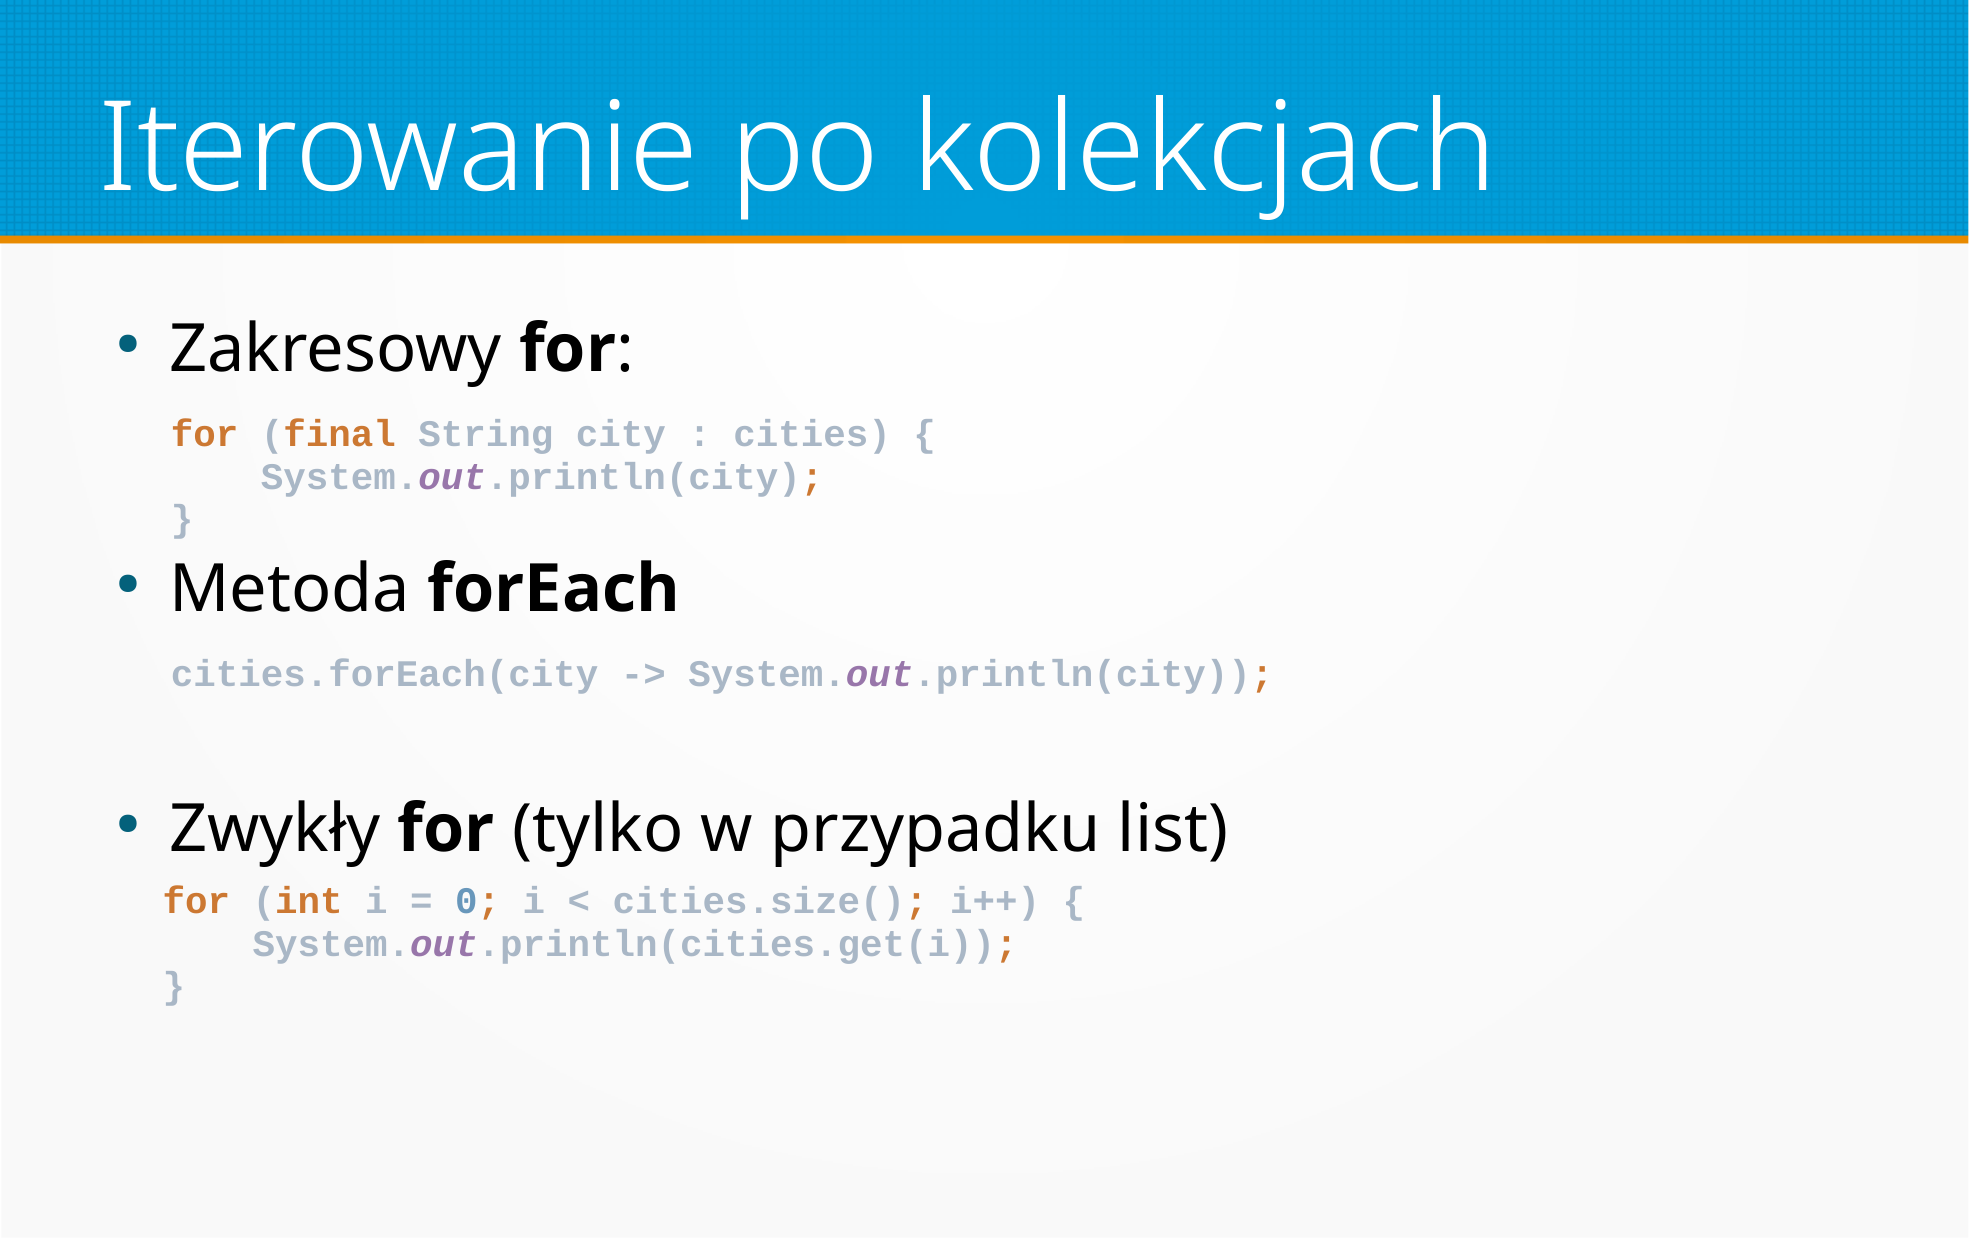

# Iterowanie po kolekcjach
Zakresowy for:
Metoda forEach
Zwykły for (tylko w przypadku list)
for (final String city : cities) {
 System.out.println(city);
}
cities.forEach(city -> System.out.println(city));
for (int i = 0; i < cities.size(); i++) {
 System.out.println(cities.get(i));
}